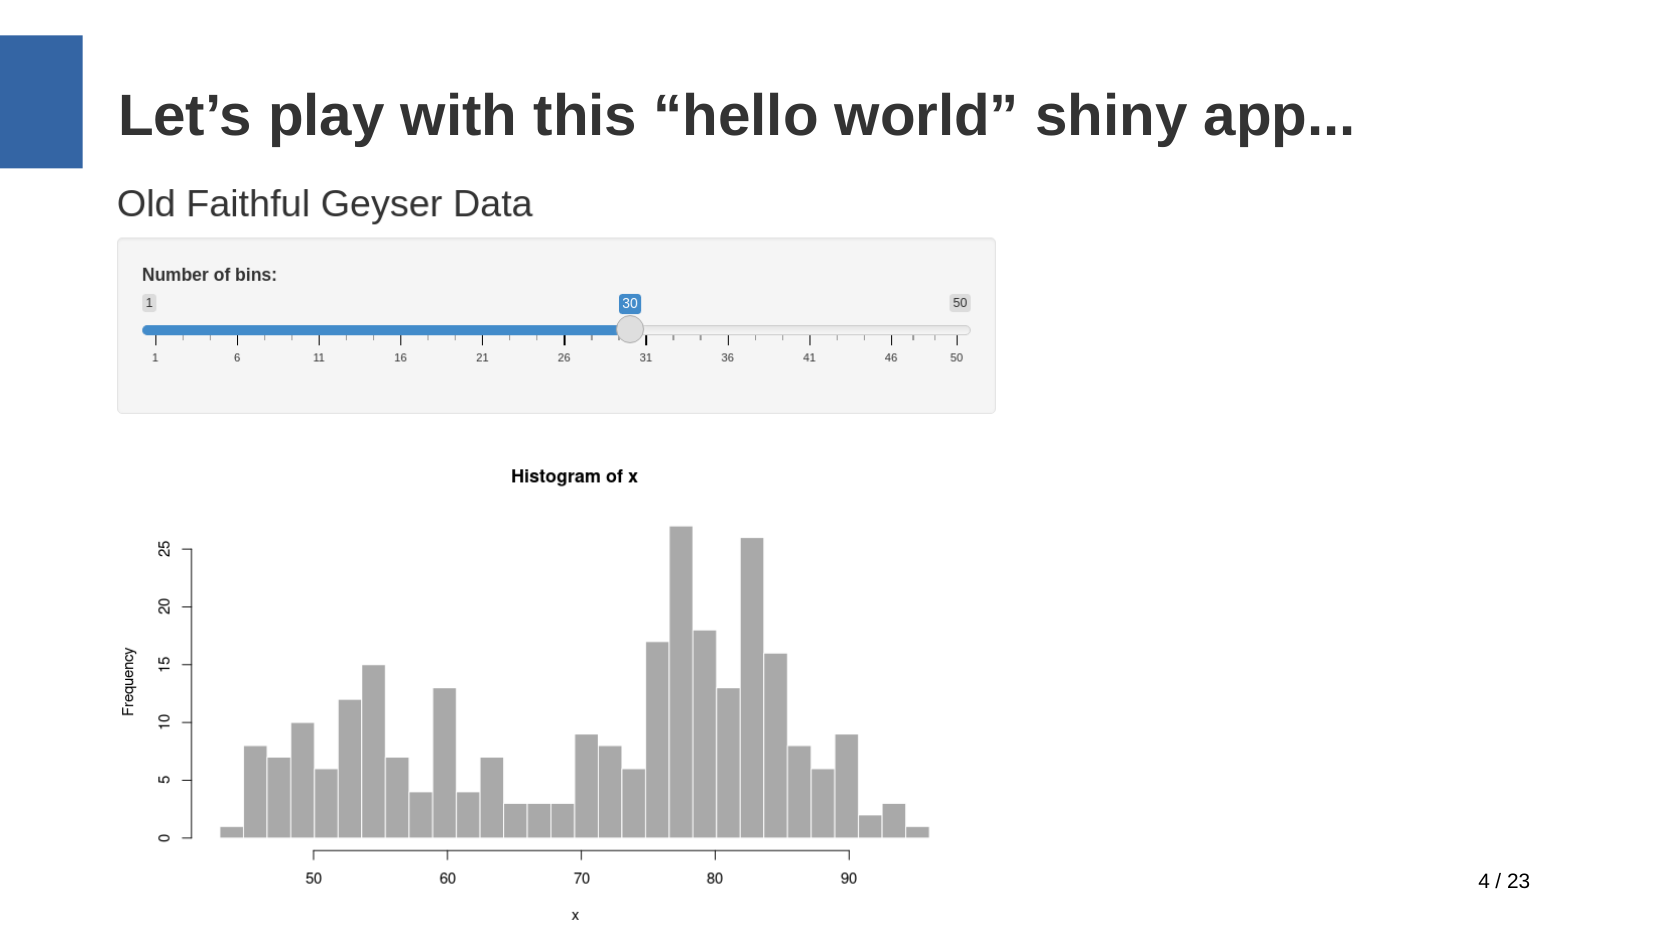

# Let’s play with this “hello world” shiny app...
4